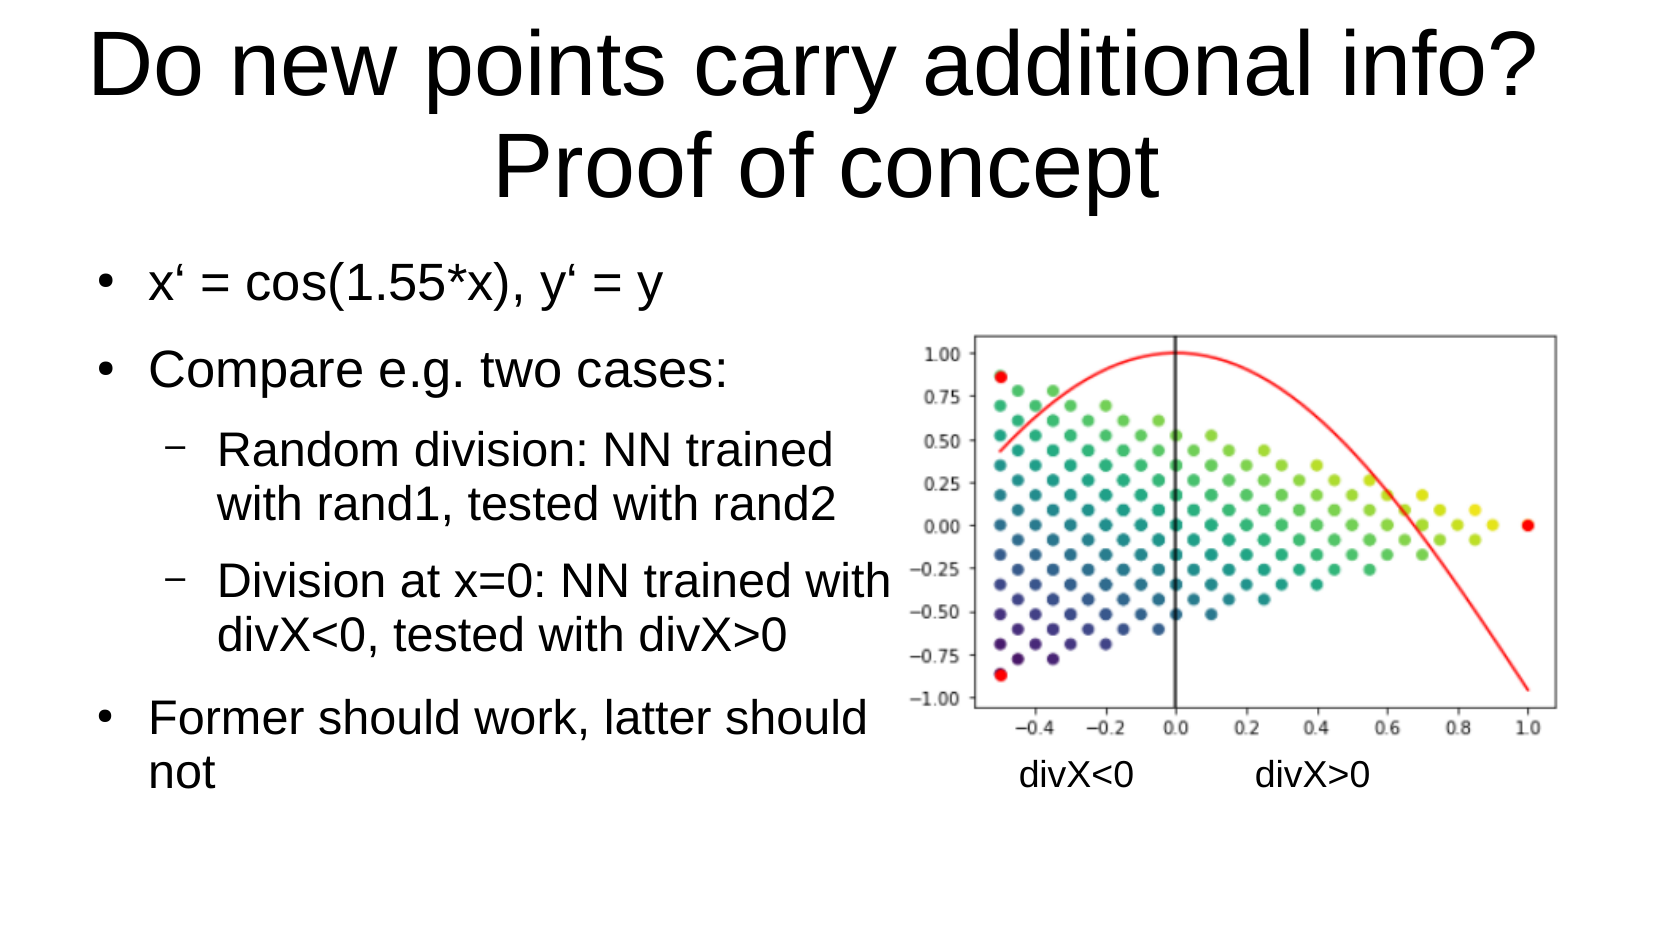

# Do new points carry additional info? Proof of concept
x‘ = cos(1.55*x), y‘ = y
Compare e.g. two cases:
Random division: NN trained with rand1, tested with rand2
Division at x=0: NN trained with divX<0, tested with divX>0
Former should work, latter should not
divX<0
divX>0